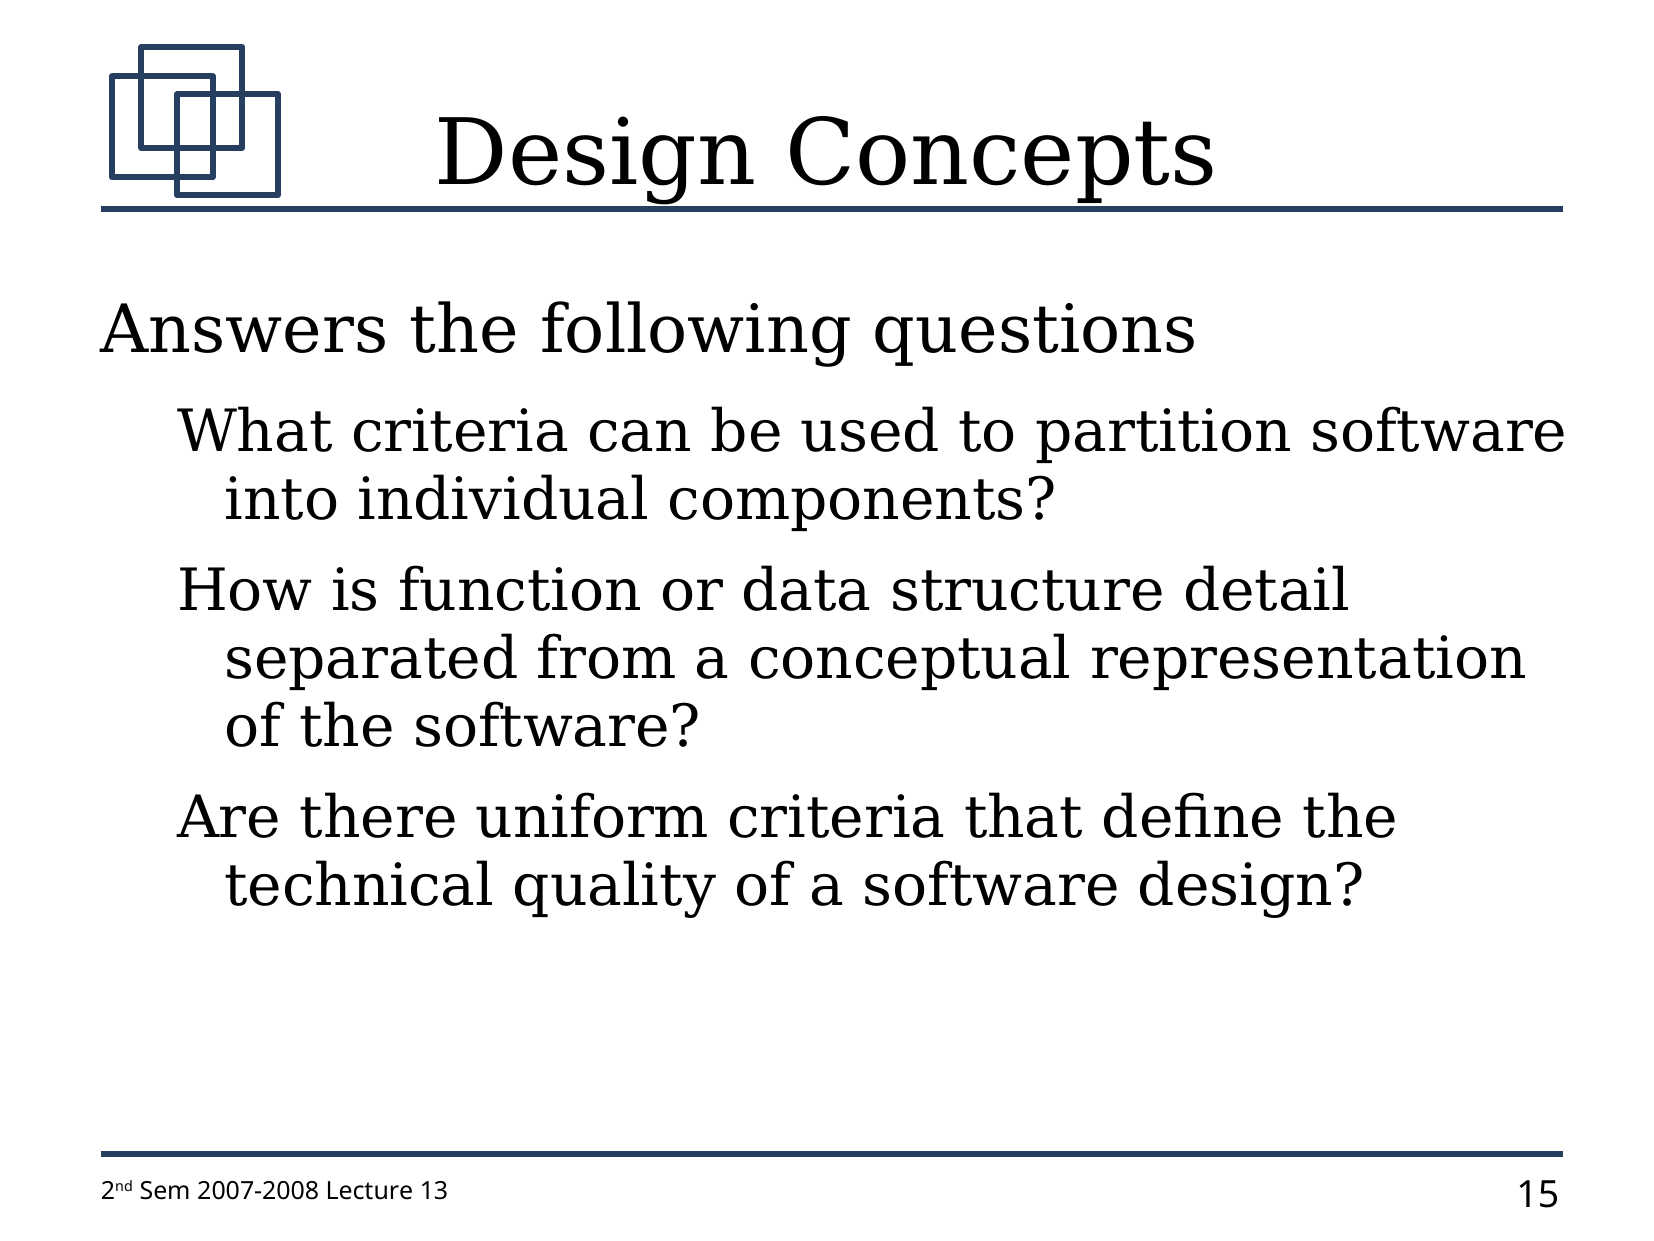

# Design Concepts
Answers the following questions
What criteria can be used to partition software into individual components?
How is function or data structure detail separated from a conceptual representation of the software?
Are there uniform criteria that define the technical quality of a software design?